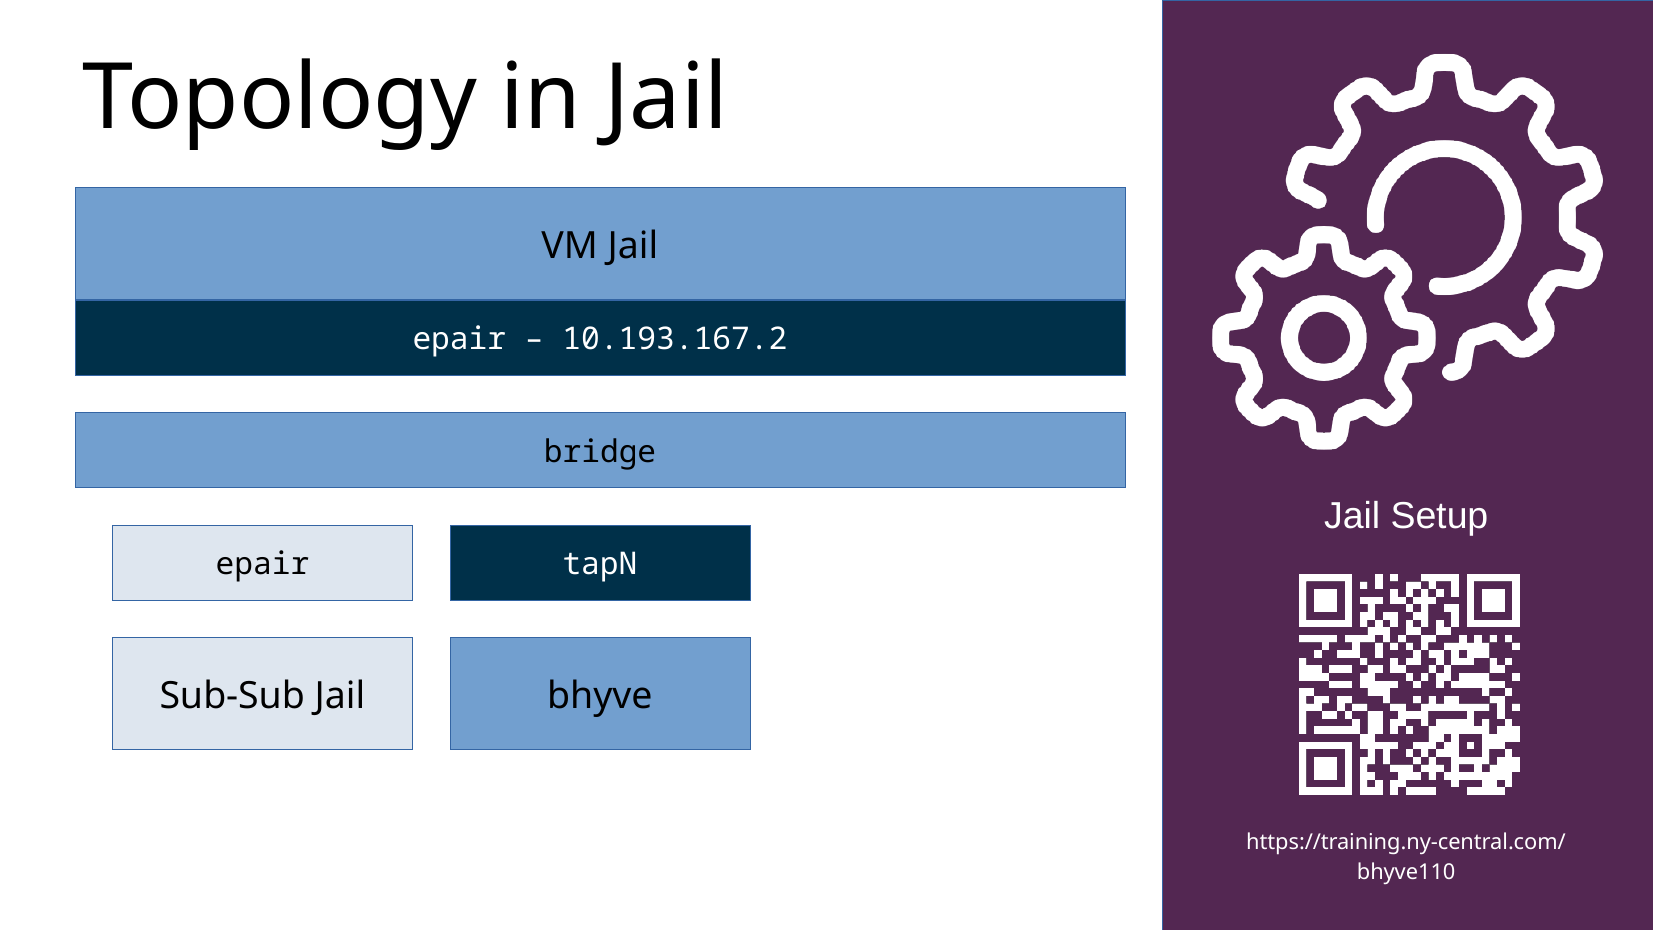

# Topology in Jail
VM Jail
epair – 10.193.167.2
bridge
Jail Setup
epair
tapN
Sub-Sub Jail
bhyve
https://training.ny-central.com/bhyve110